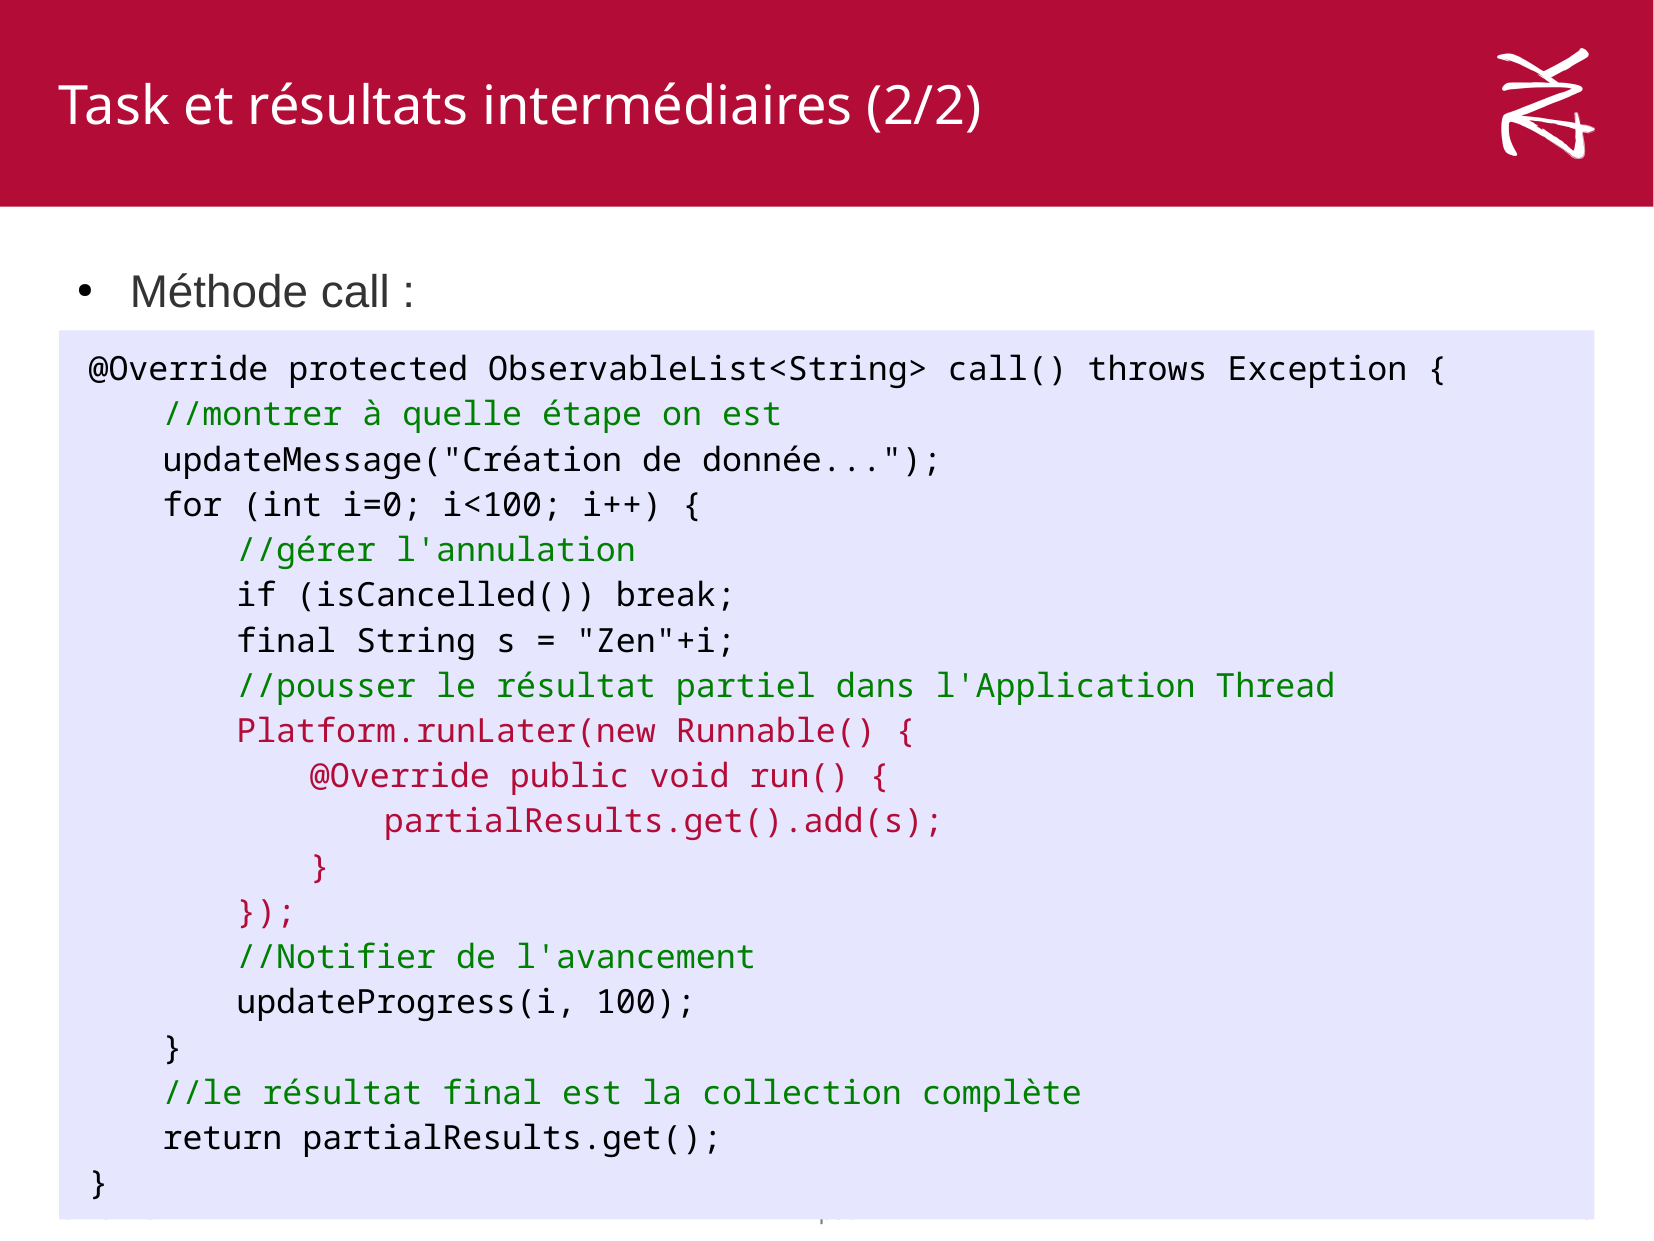

# Task et résultats intermédiaires (2/2)
Méthode call :
@Override protected ObservableList<String> call() throws Exception {
	//montrer à quelle étape on est
	updateMessage("Création de donnée...");
	for (int i=0; i<100; i++) {
		//gérer l'annulation
		if (isCancelled()) break;
		final String s = "Zen"+i;
		//pousser le résultat partiel dans l'Application Thread
		Platform.runLater(new Runnable() {
			@Override public void run() {
				partialResults.get().add(s);
			}
		});
		//Notifier de l'avancement
		updateProgress(i, 100);
	}
	//le résultat final est la collection complète
	return partialResults.get();
}